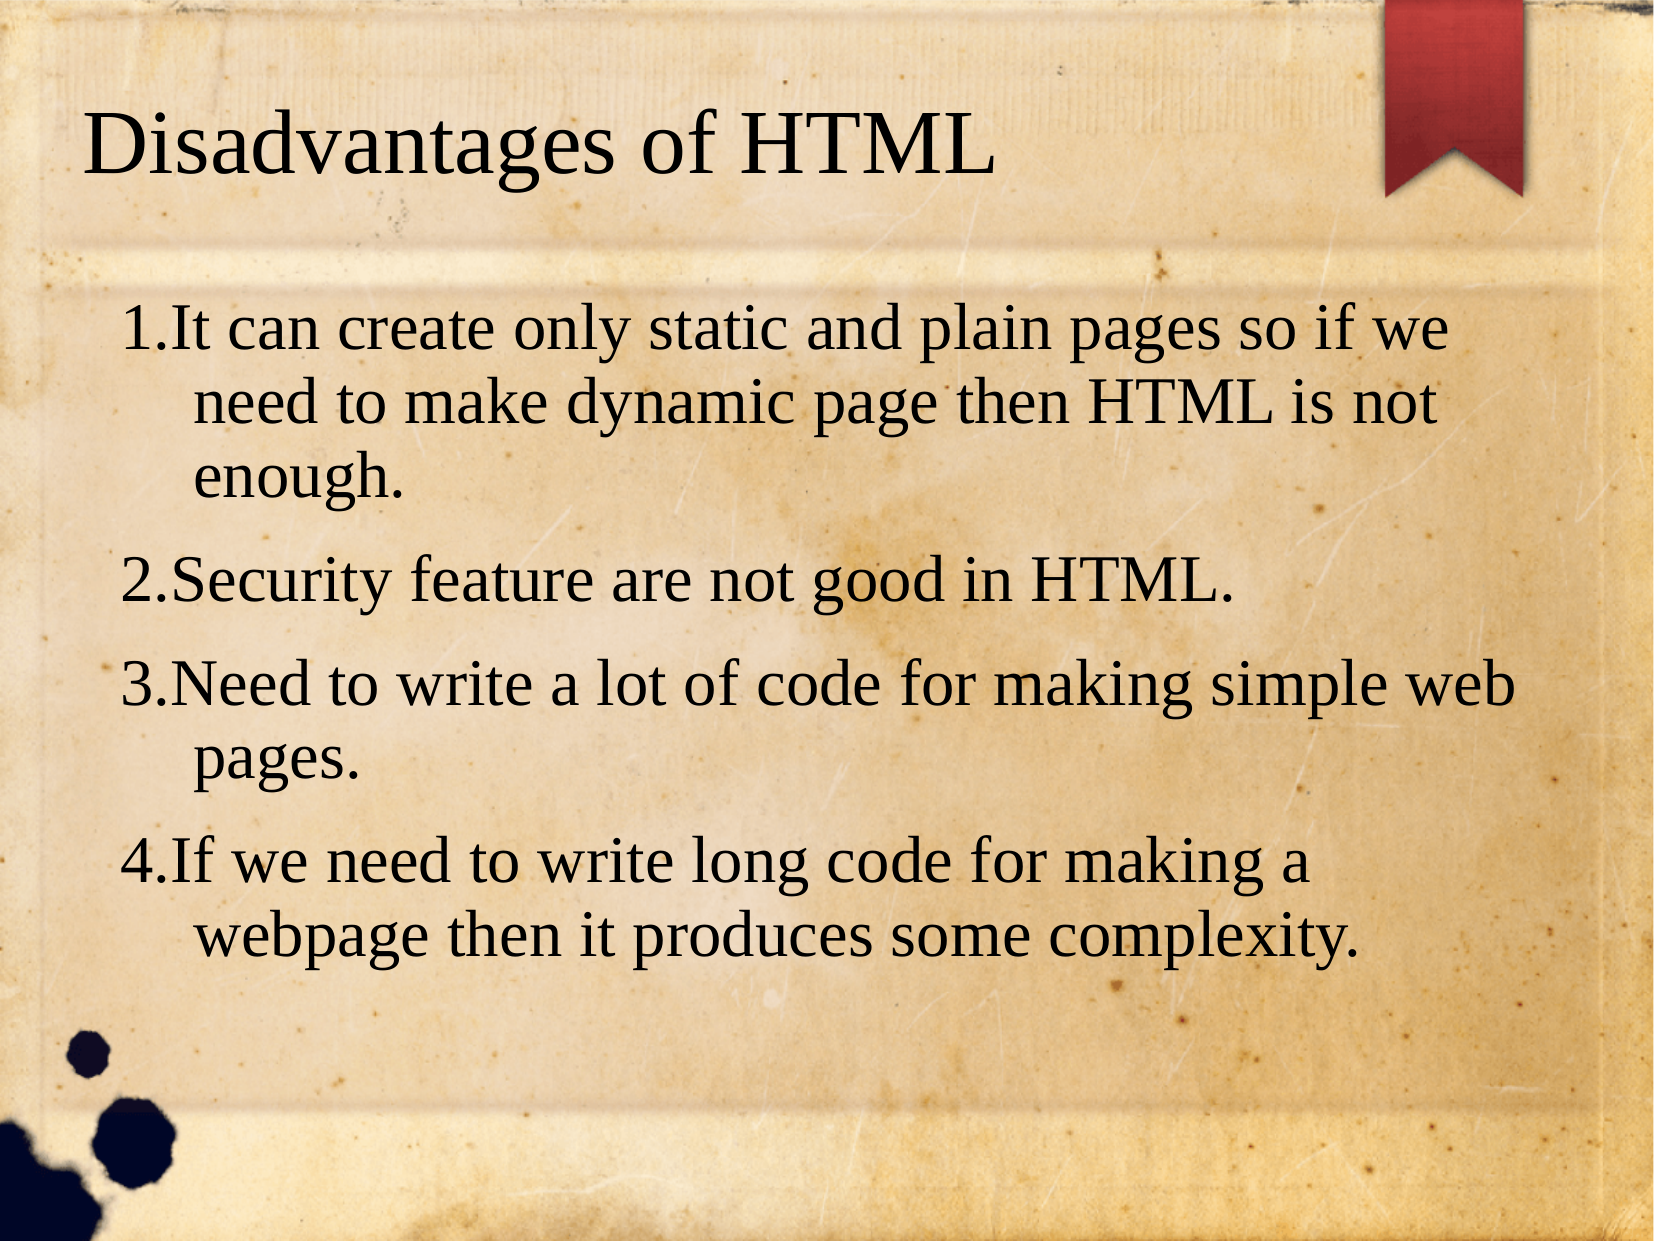

# Disadvantages of HTML
It can create only static and plain pages so if we need to make dynamic page then HTML is not enough.
Security feature are not good in HTML.
Need to write a lot of code for making simple web pages.
If we need to write long code for making a webpage then it produces some complexity.